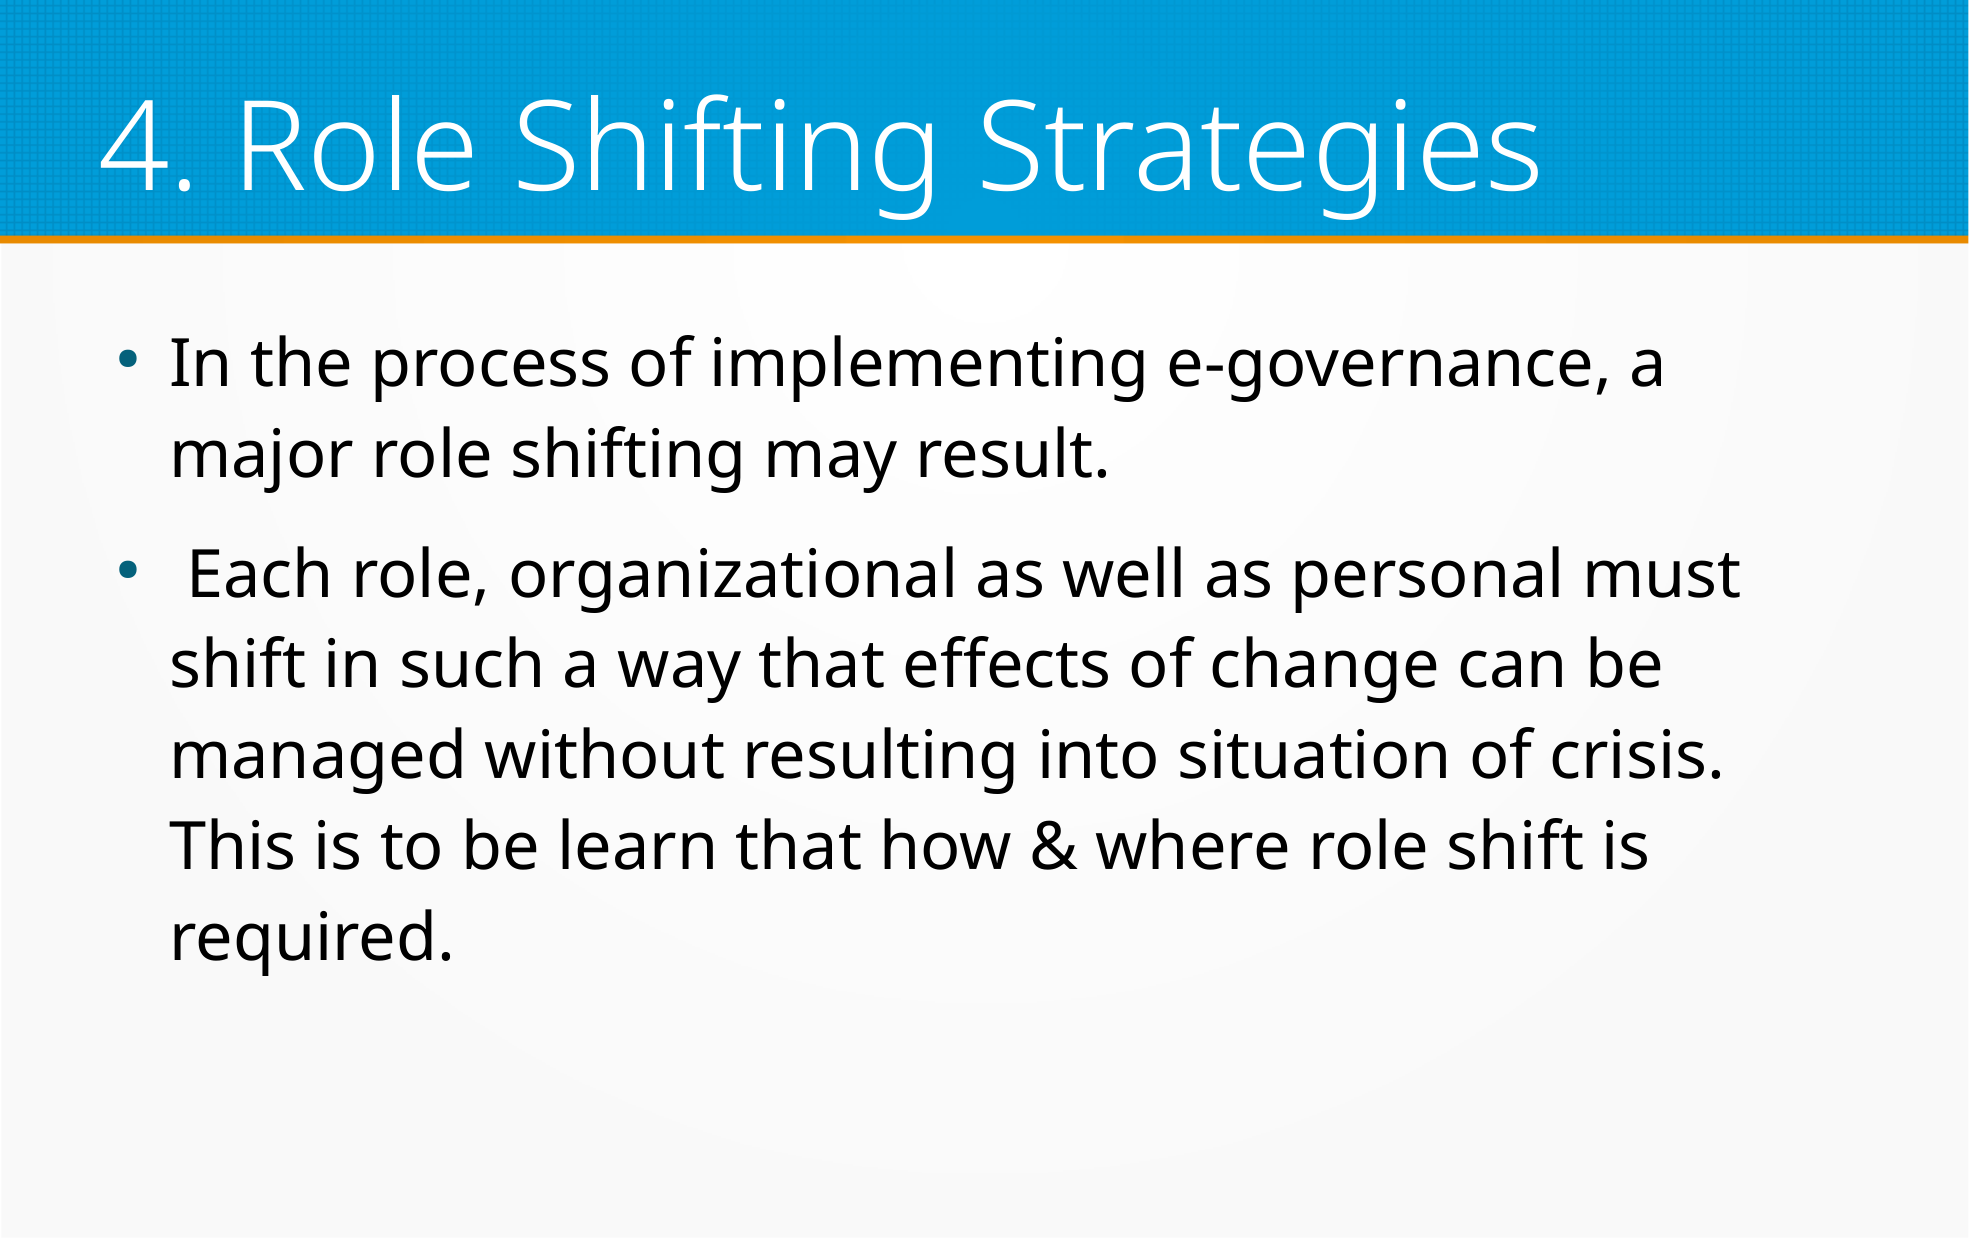

# 4. Role Shifting Strategies
In the process of implementing e-governance, a major role shifting may result.
 Each role, organizational as well as personal must shift in such a way that effects of change can be managed without resulting into situation of crisis. This is to be learn that how & where role shift is required.